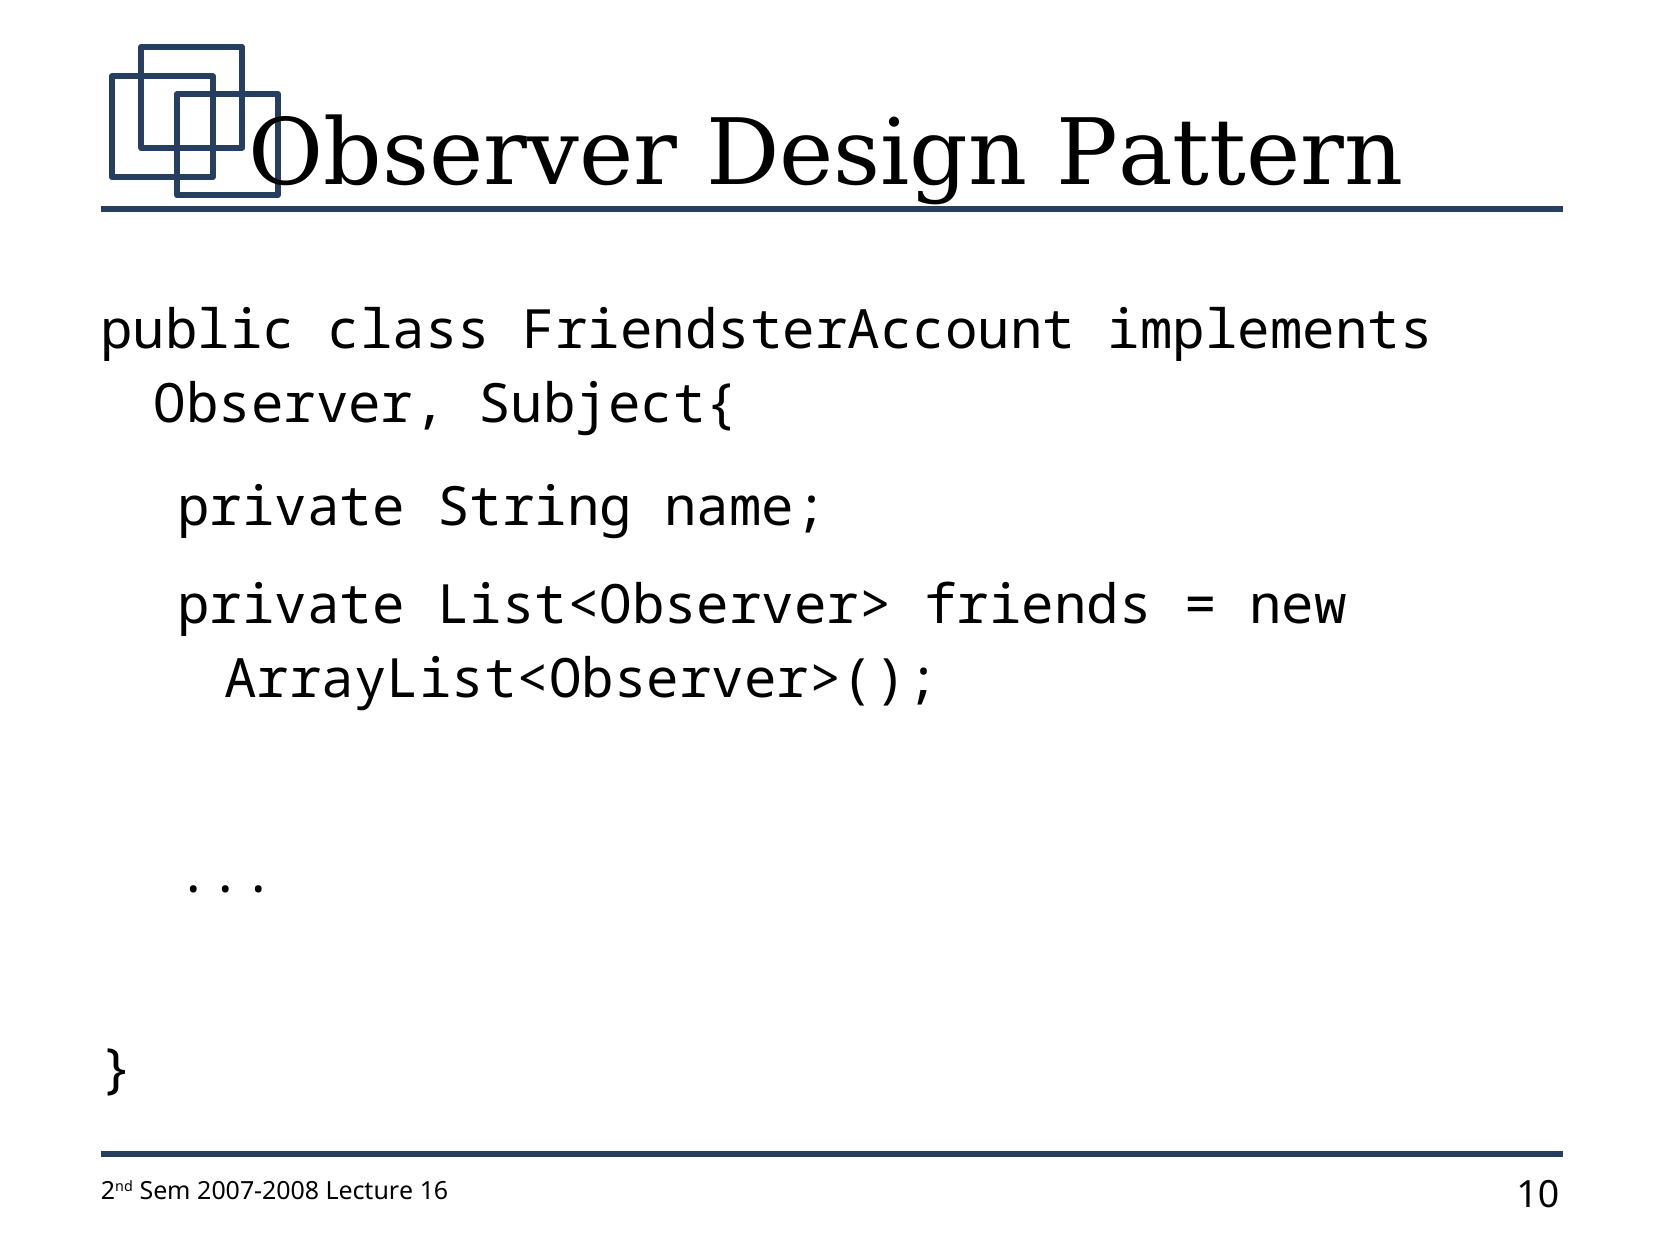

# Observer Design Pattern
public class FriendsterAccount implements 		Observer, Subject{
private String name;
private List<Observer> friends = new ArrayList<Observer>();
...
}